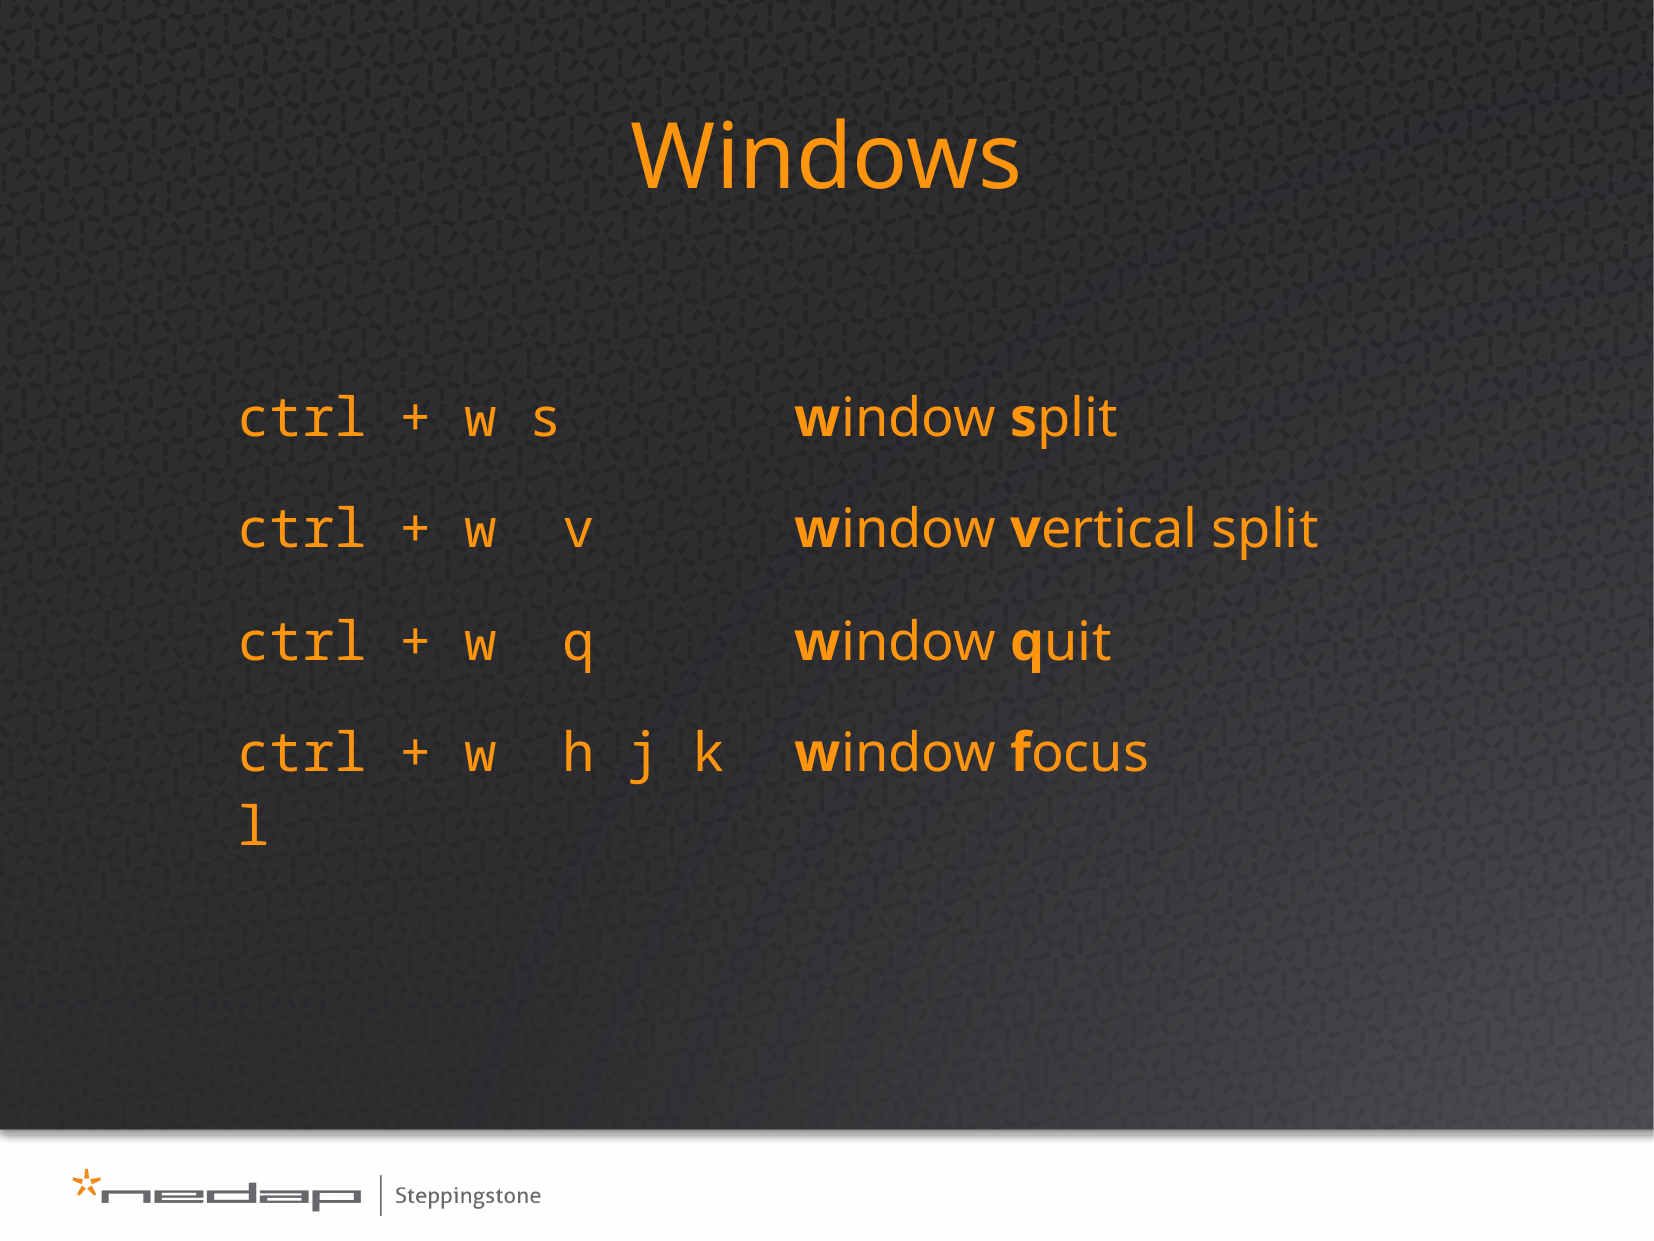

# Windows
| ctrl + w s | window split |
| --- | --- |
| ctrl + w v | window vertical split |
| ctrl + w q | window quit |
| ctrl + w h j k l | window focus |